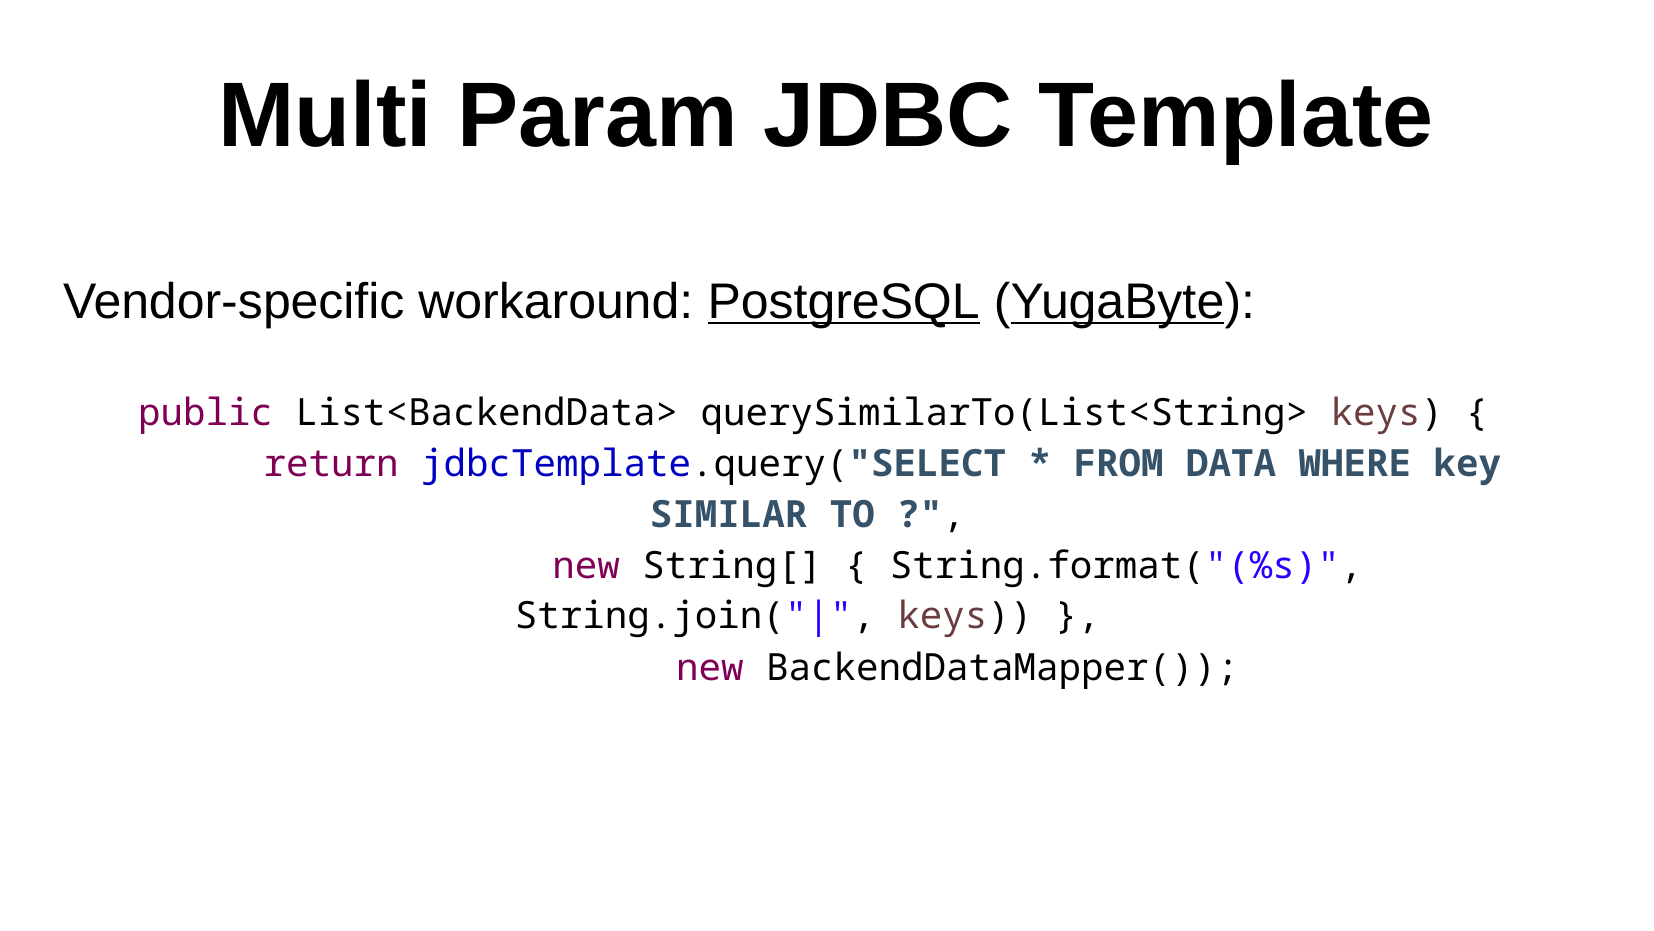

# Multi Param JDBC Template
Vendor-specific workaround: PostgreSQL (YugaByte):
	public List<BackendData> querySimilarTo(List<String> keys) {
		return jdbcTemplate.query("SELECT * FROM DATA WHERE key SIMILAR TO ?",
				new String[] { String.format("(%s)", String.join("|", keys)) },
				new BackendDataMapper());